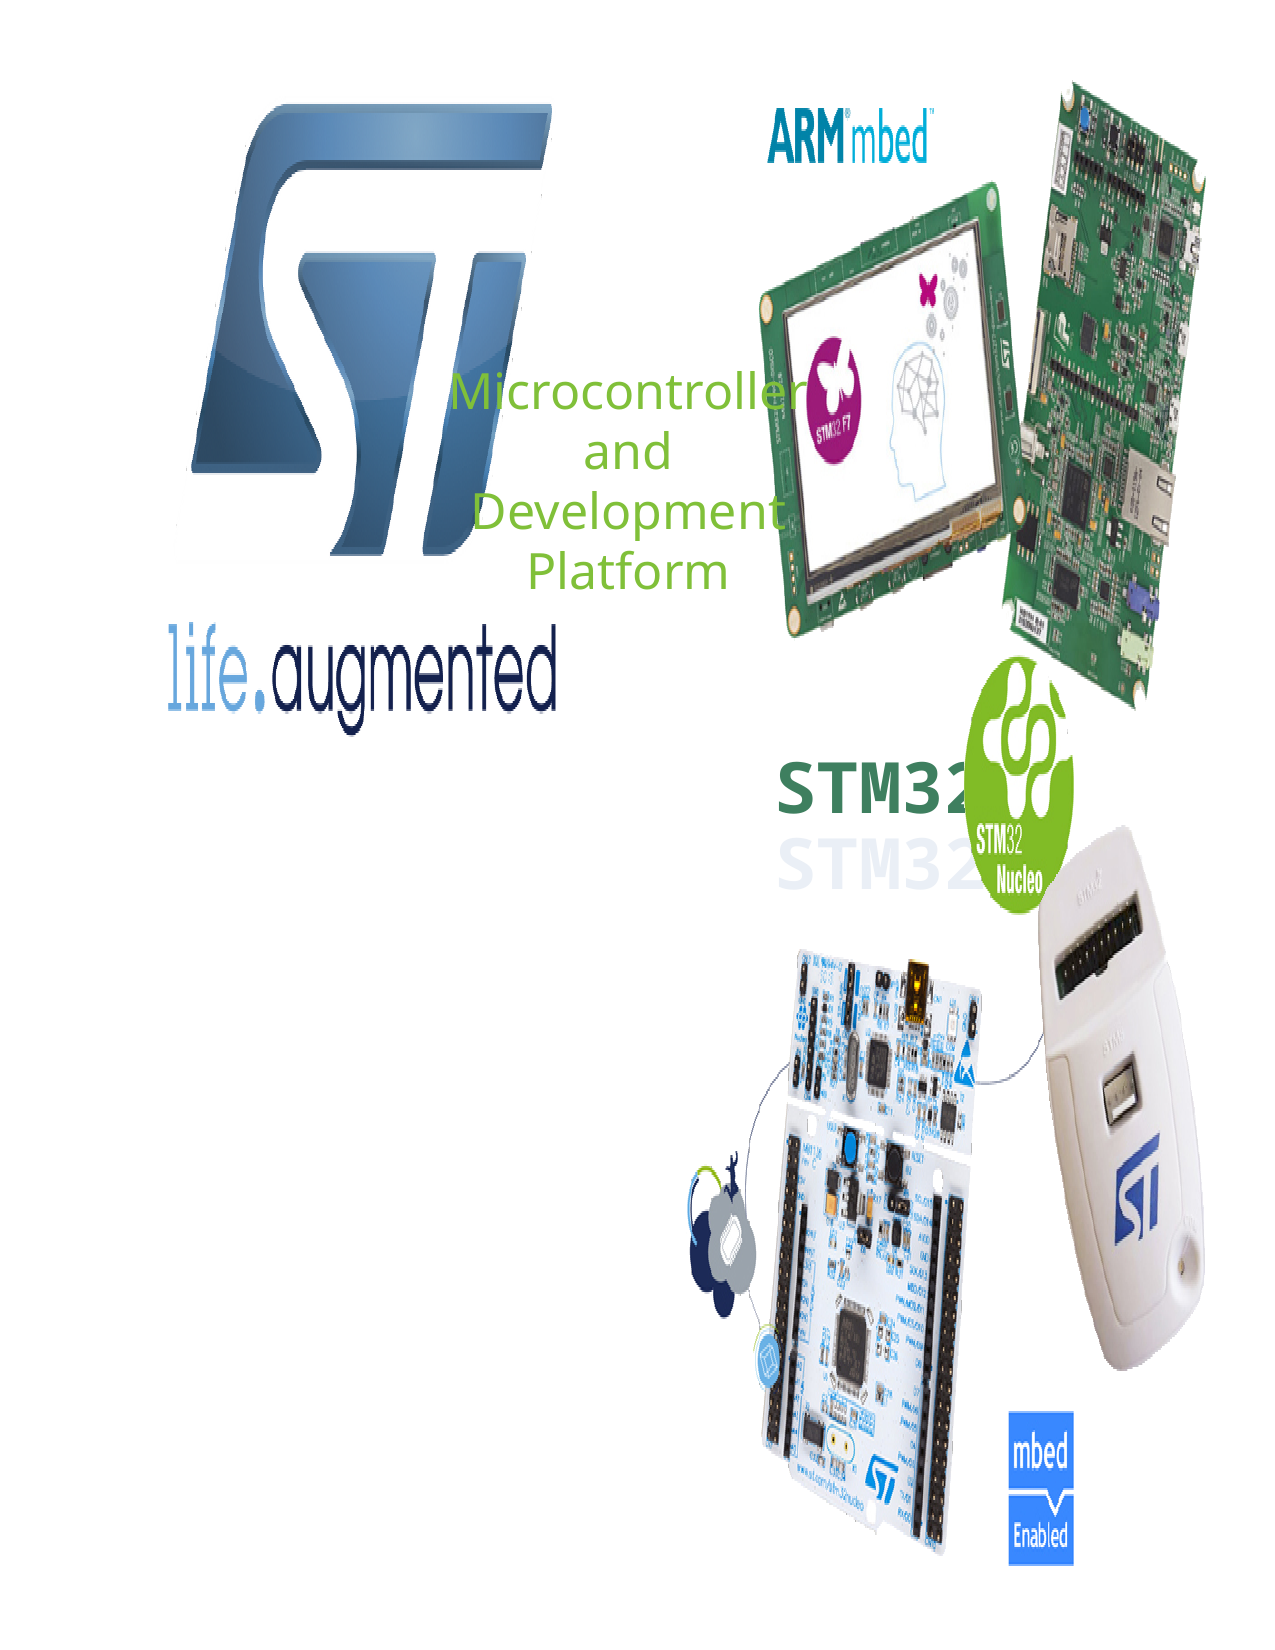

Microcontroller
and
Development Platform
# STM32F7 STM32L4
STM32F7-Disco board: 				$49
ARM Cortex-M7, SD port
STM32L4-Nucleo board: 				$10.99
ARM Cortex-M4, ultra-low power
ST-Link/V2 programmer/debugger:	$20.82
Serial-wire (2-wires), OpenOCD			($3.21 on eBay)
STM32F746
	LQFP100,144,...	216MHz	320KB RAM	1MB Flash
STM32L476
	LQFP64			80MHz	128KB RAM	512KB-1MB Flash	ULP
Next:
 Development
 Environment